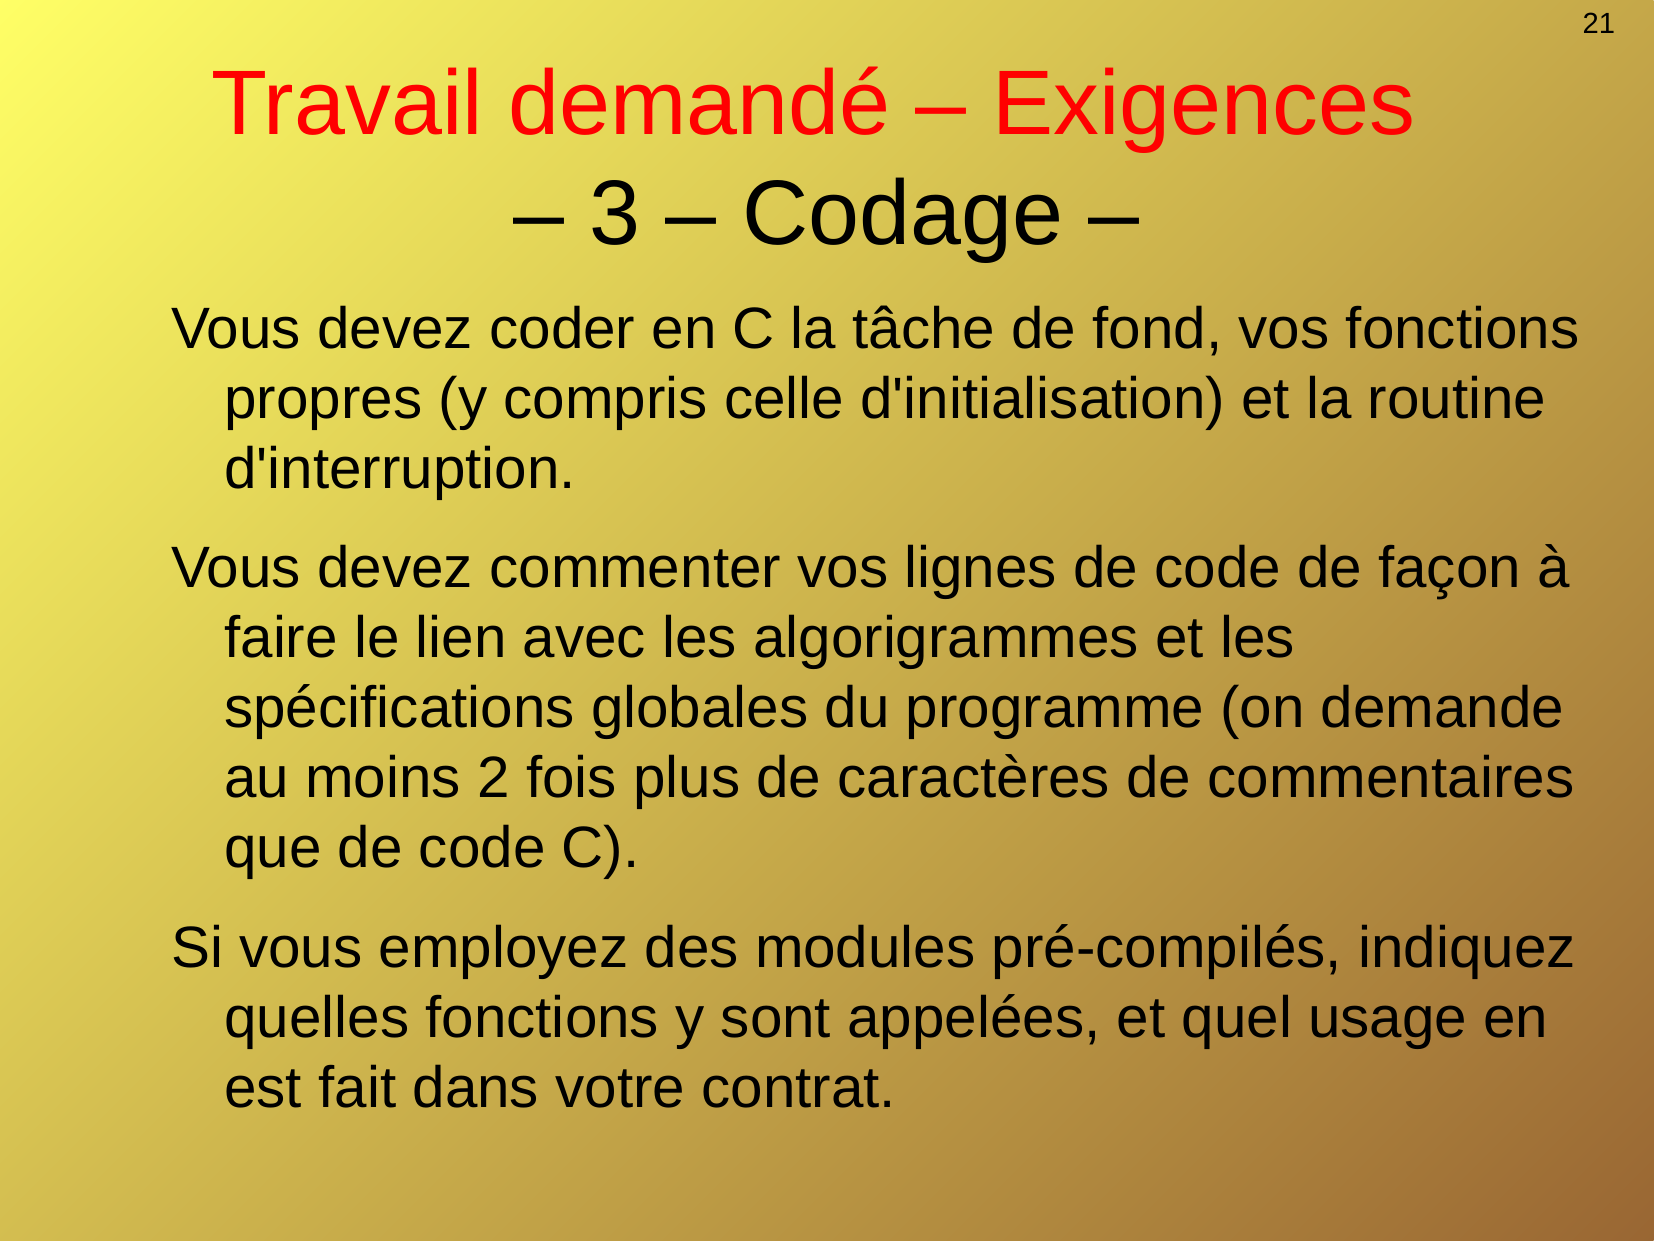

# Travail demandé – Exigences – 3 – Codage –
Vous devez coder en C la tâche de fond, vos fonctions propres (y compris celle d'initialisation) et la routine d'interruption.
Vous devez commenter vos lignes de code de façon à faire le lien avec les algorigrammes et les spécifications globales du programme (on demande au moins 2 fois plus de caractères de commentaires que de code C).
Si vous employez des modules pré-compilés, indiquez quelles fonctions y sont appelées, et quel usage en est fait dans votre contrat.